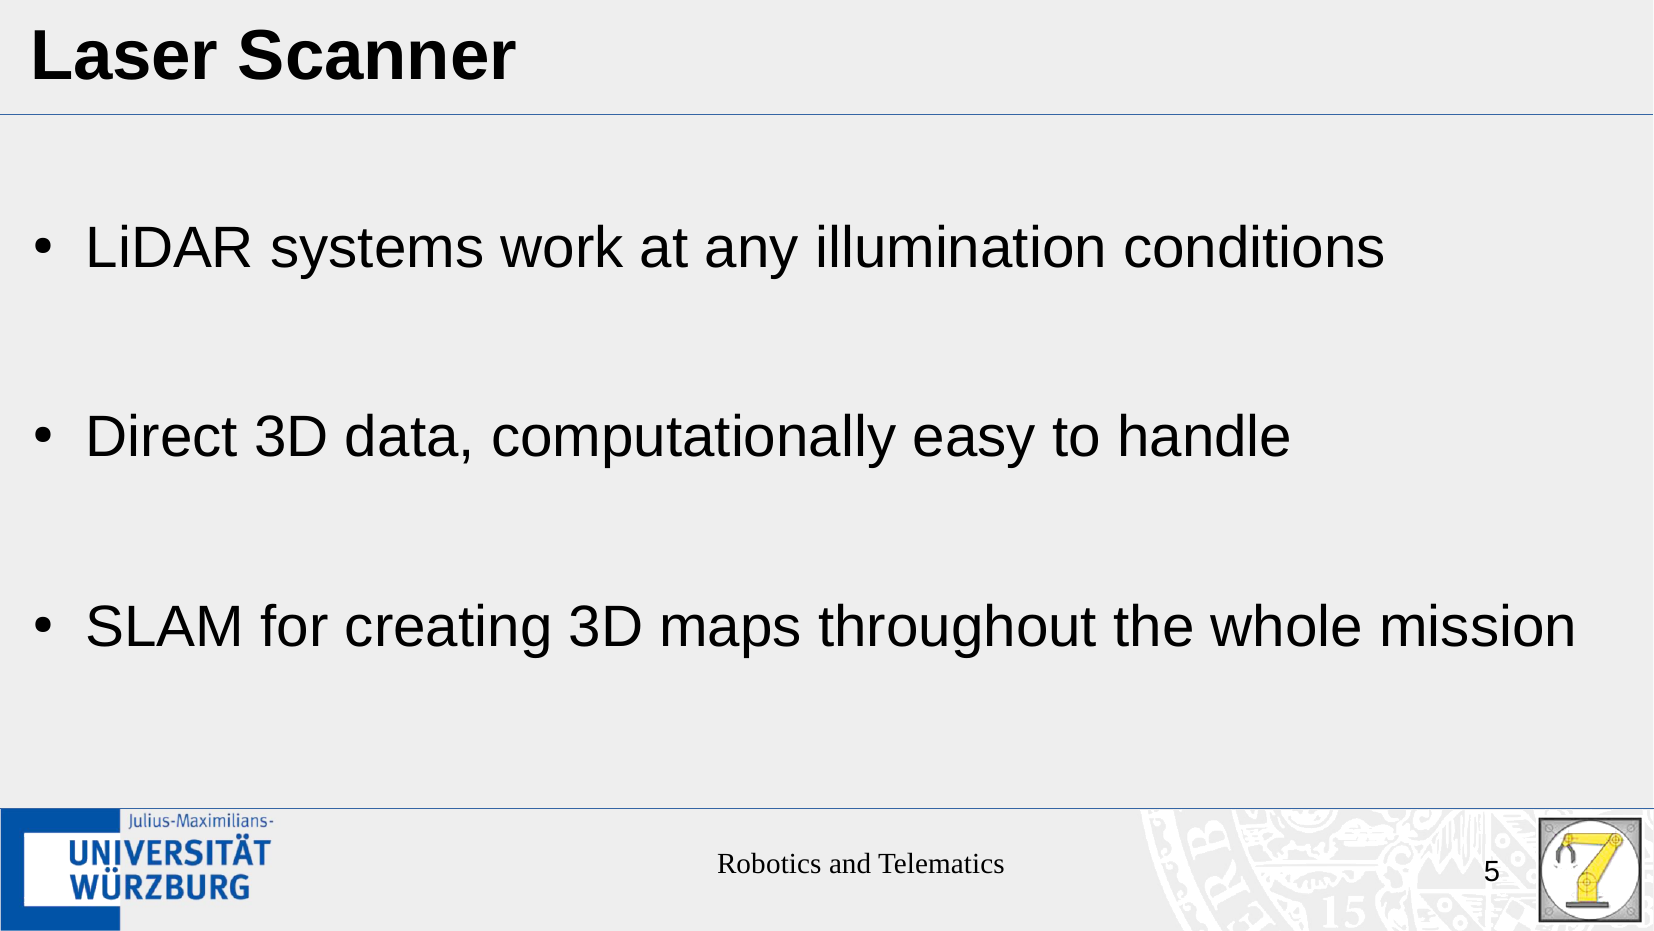

# Laser Scanner
LiDAR systems work at any illumination conditions
Direct 3D data, computationally easy to handle
SLAM for creating 3D maps throughout the whole mission